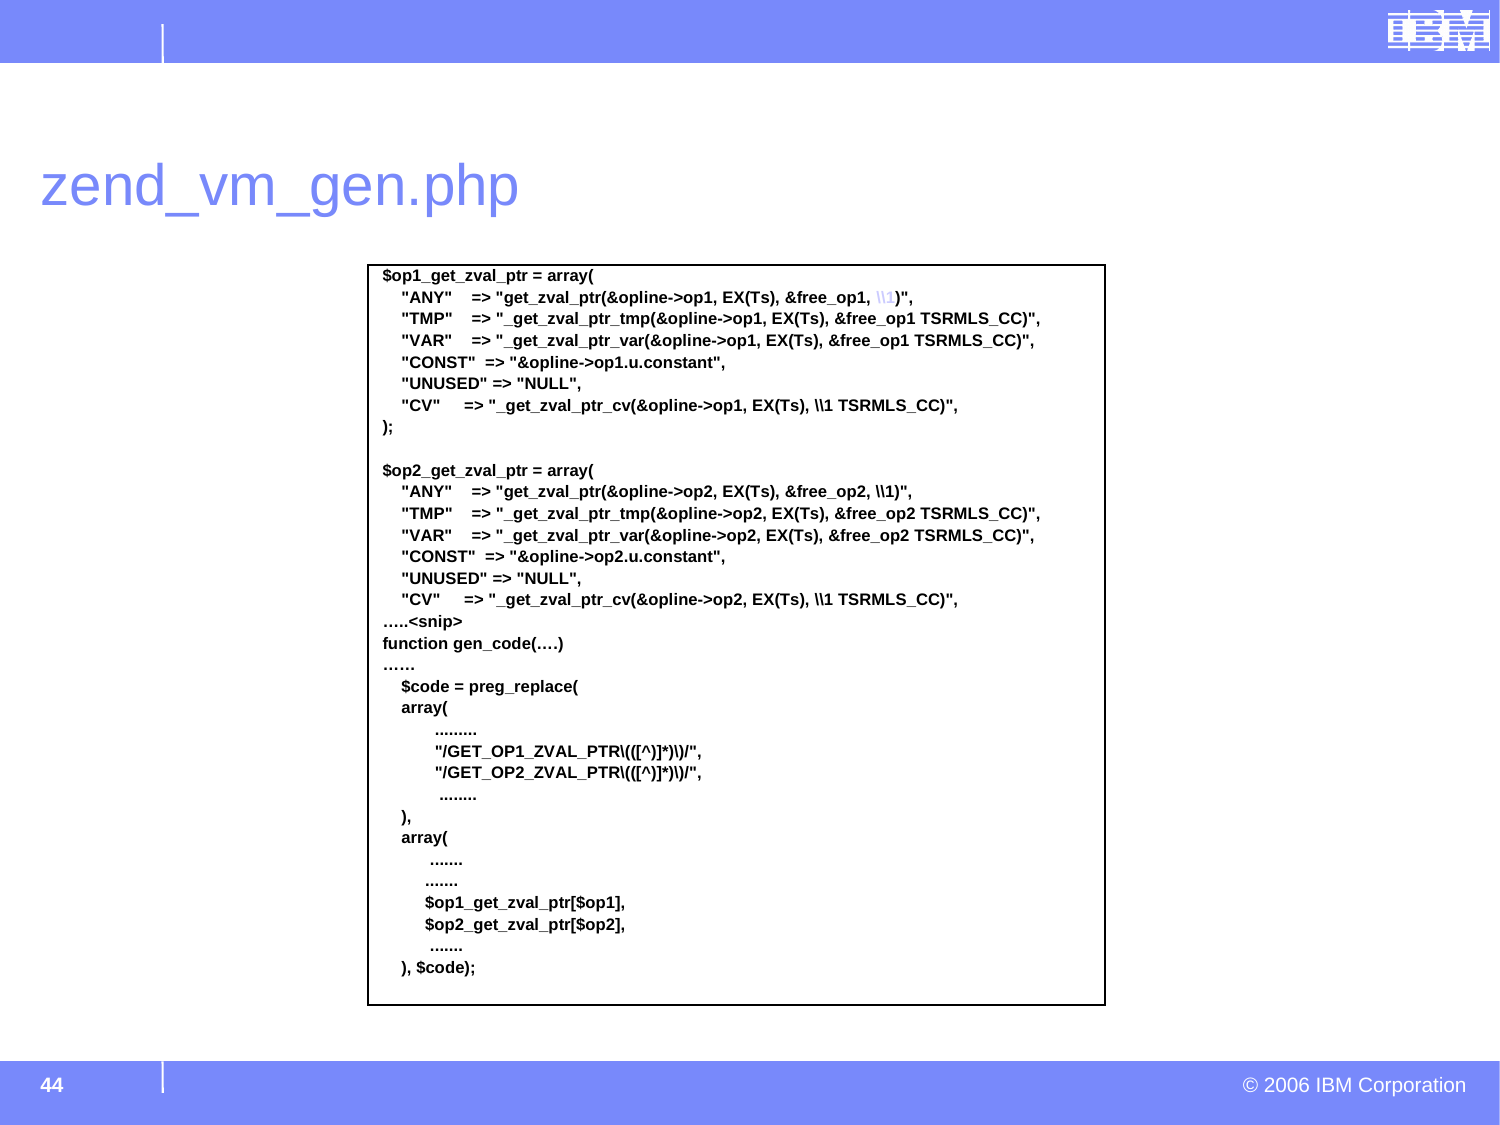

# zend_vm_gen.php
$op1_get_zval_ptr = array(
 "ANY" => "get_zval_ptr(&opline->op1, EX(Ts), &free_op1, \\1)",
 "TMP" => "_get_zval_ptr_tmp(&opline->op1, EX(Ts), &free_op1 TSRMLS_CC)",
 "VAR" => "_get_zval_ptr_var(&opline->op1, EX(Ts), &free_op1 TSRMLS_CC)",
 "CONST" => "&opline->op1.u.constant",
 "UNUSED" => "NULL",
 "CV" => "_get_zval_ptr_cv(&opline->op1, EX(Ts), \\1 TSRMLS_CC)",
);
$op2_get_zval_ptr = array(
 "ANY" => "get_zval_ptr(&opline->op2, EX(Ts), &free_op2, \\1)",
 "TMP" => "_get_zval_ptr_tmp(&opline->op2, EX(Ts), &free_op2 TSRMLS_CC)",
 "VAR" => "_get_zval_ptr_var(&opline->op2, EX(Ts), &free_op2 TSRMLS_CC)",
 "CONST" => "&opline->op2.u.constant",
 "UNUSED" => "NULL",
 "CV" => "_get_zval_ptr_cv(&opline->op2, EX(Ts), \\1 TSRMLS_CC)",
…..<snip>
function gen_code(….)‏
……
 $code = preg_replace(
 array(
 .........
 "/GET_OP1_ZVAL_PTR\(([^)]*)\)/",
 "/GET_OP2_ZVAL_PTR\(([^)]*)\)/",
 ........
 ),
 array(
 .......
 .......
 $op1_get_zval_ptr[$op1],
 $op2_get_zval_ptr[$op2],
 .......
 ), $code);
44